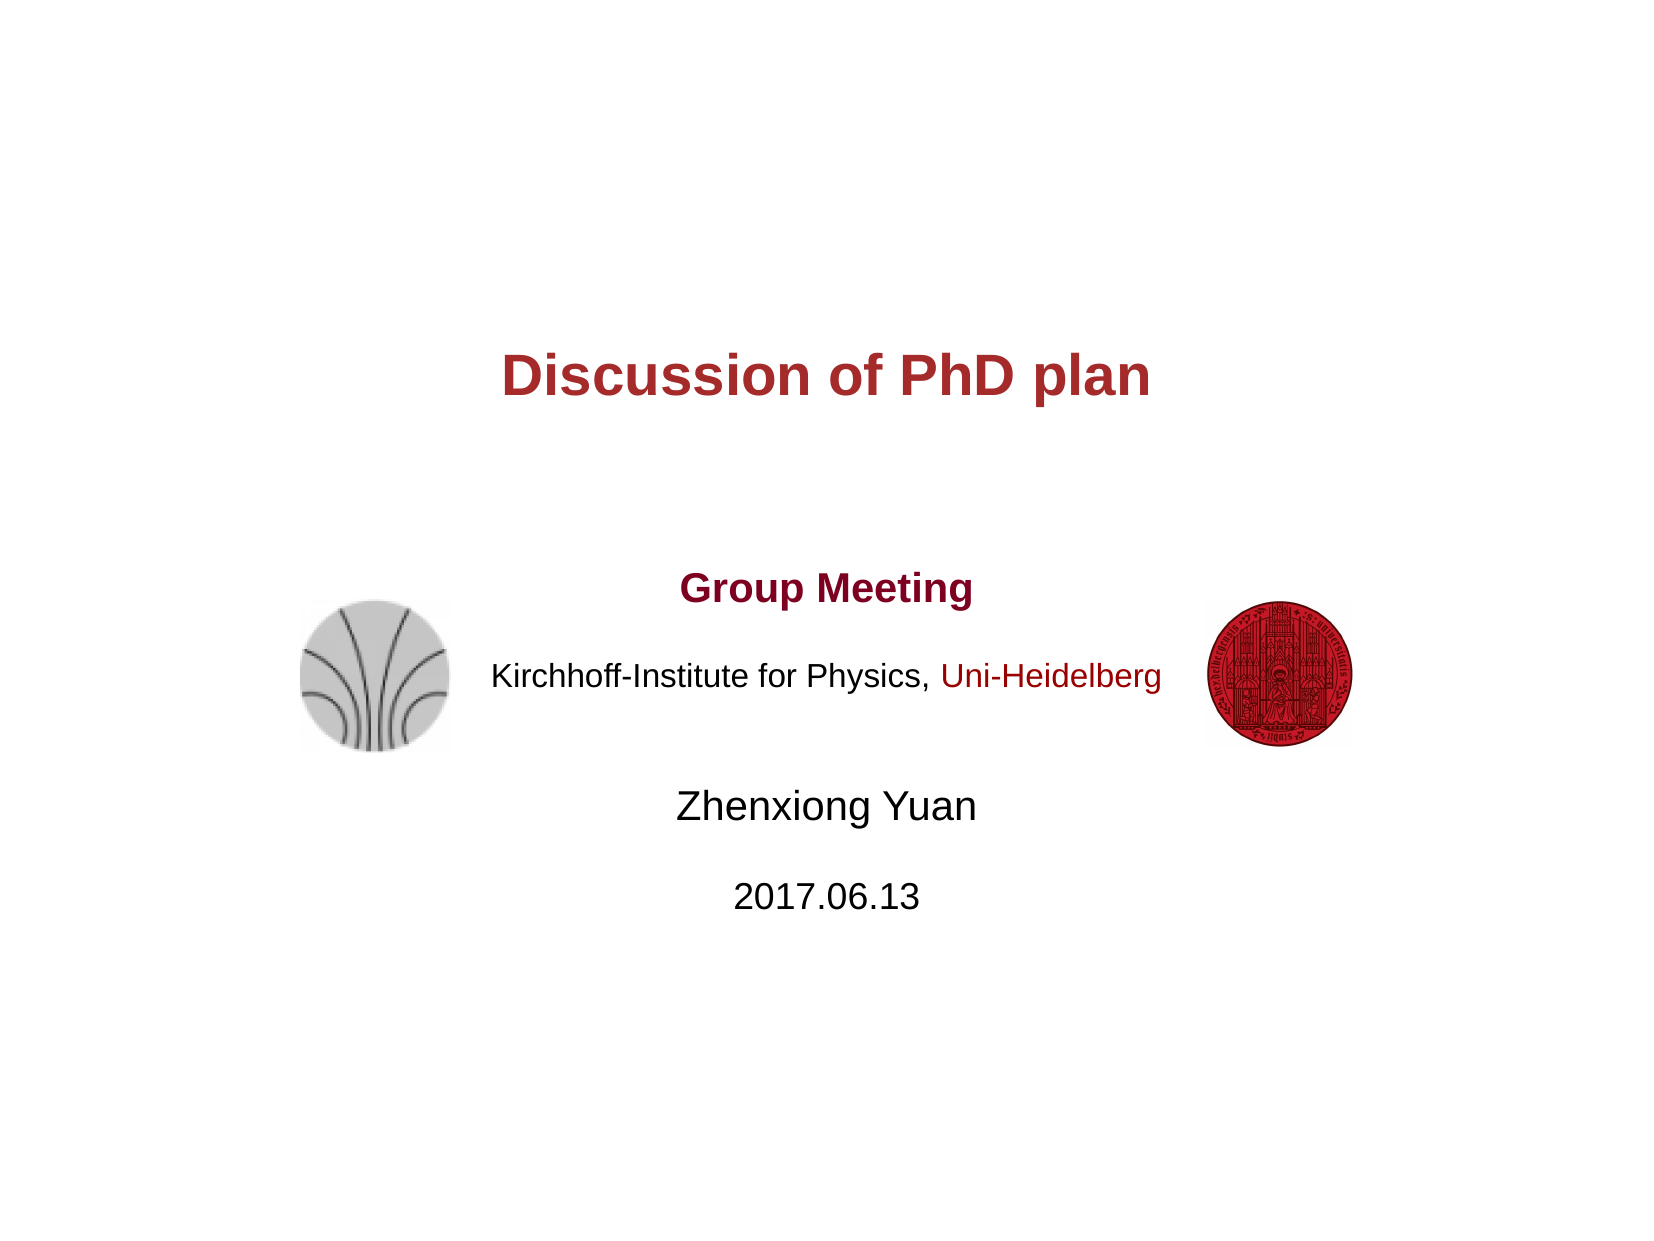

# Discussion of PhD plan
Group Meeting
Kirchhoff-Institute for Physics, Uni-Heidelberg
Zhenxiong Yuan
2017.06.13